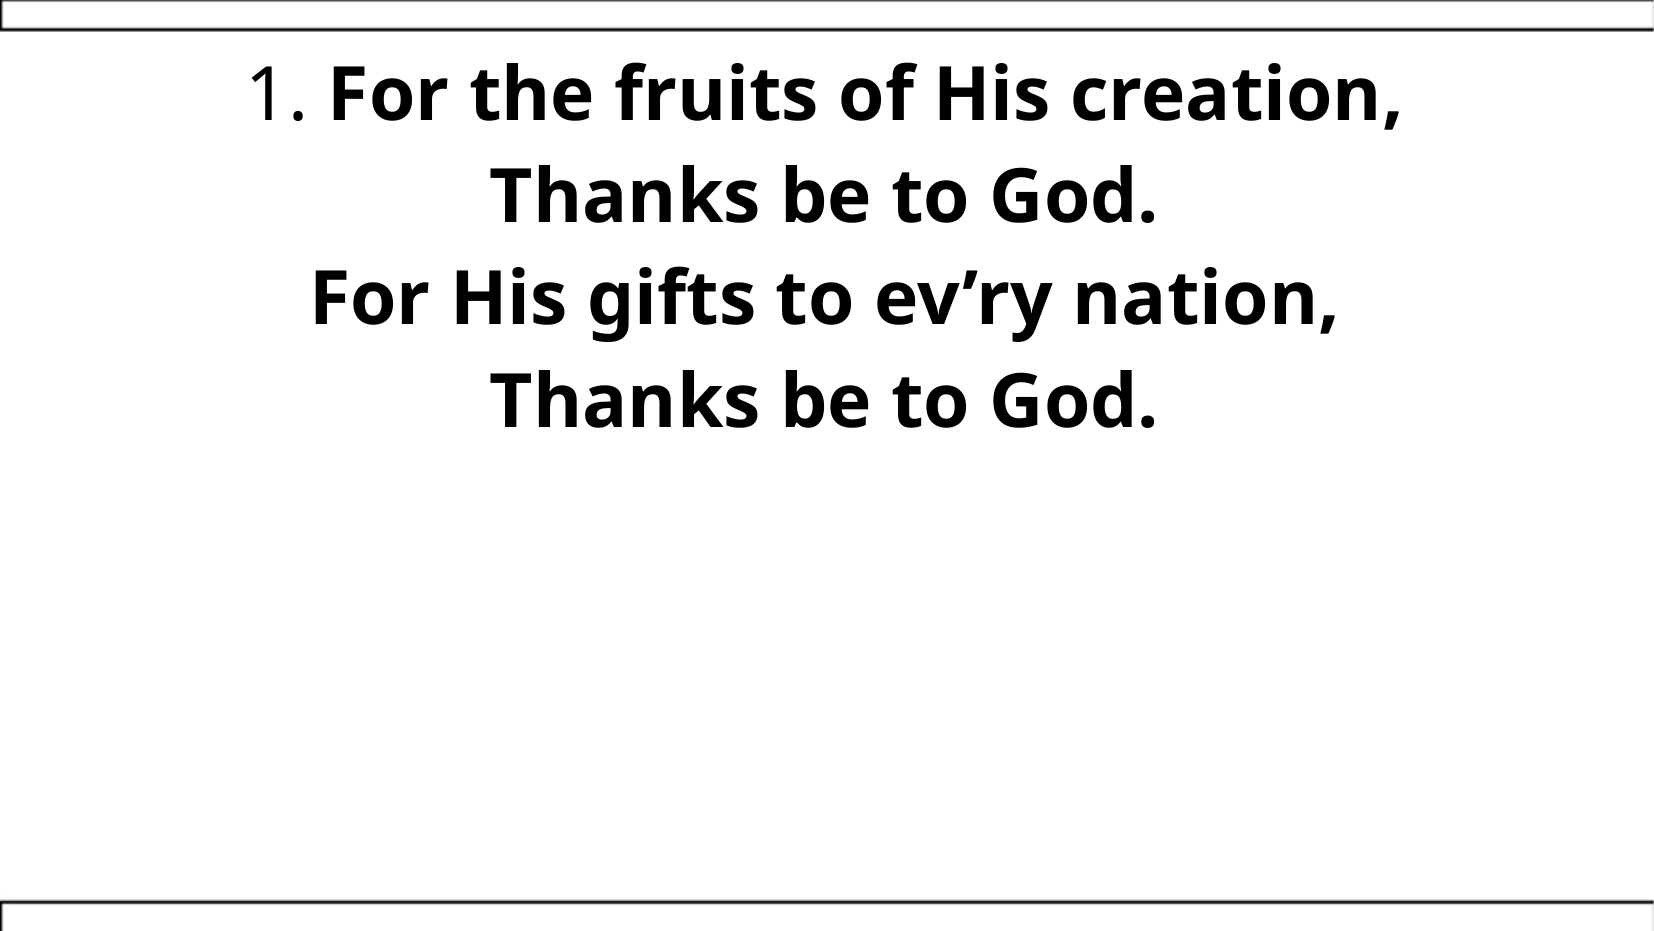

1. For the fruits of His creation,
Thanks be to God.
For His gifts to ev’ry nation,
Thanks be to God.